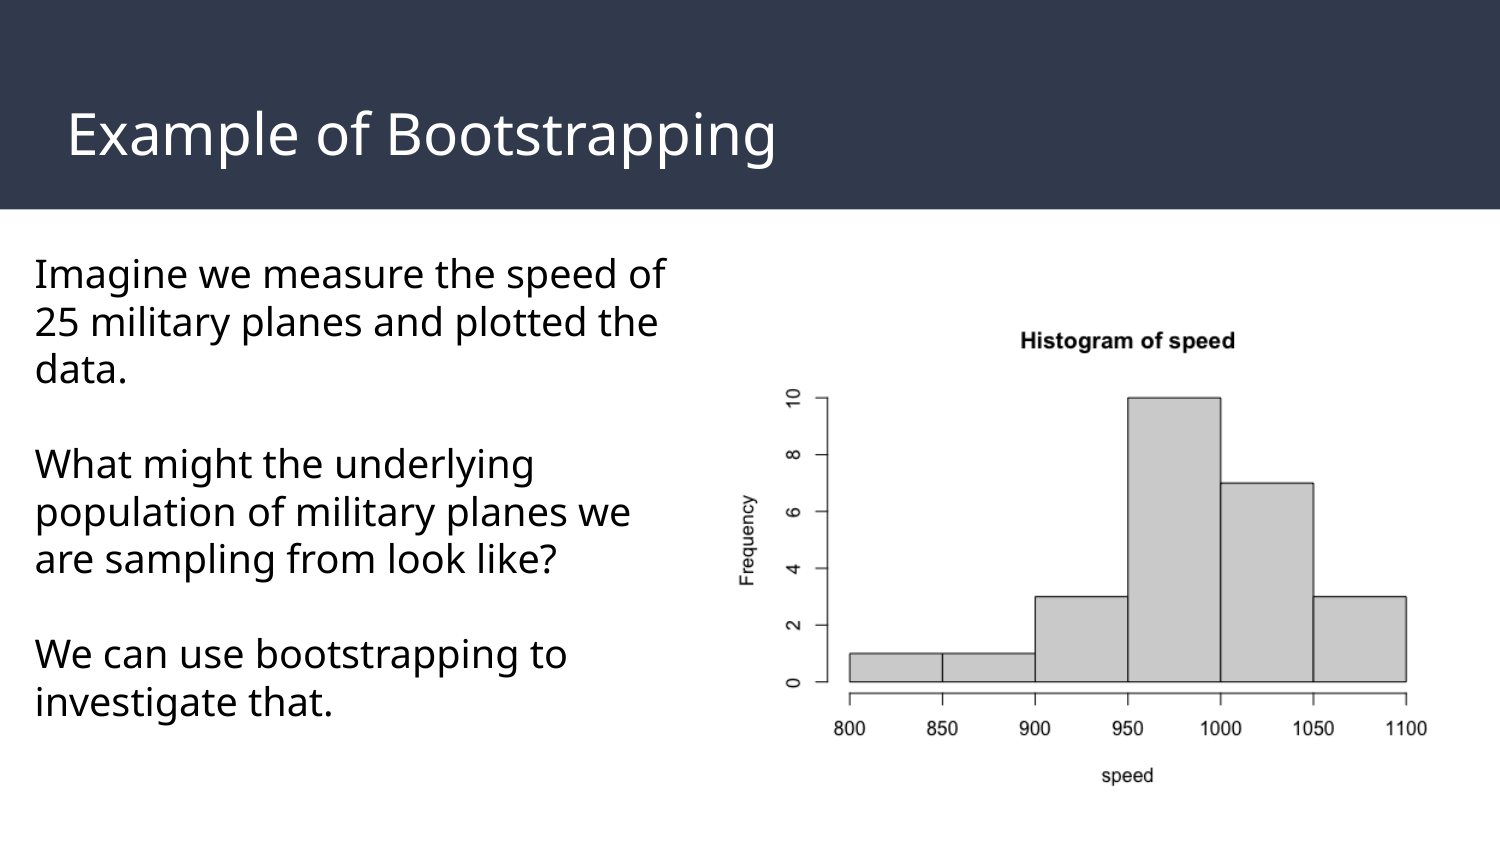

# Example of Bootstrapping
Imagine we measure the speed of 25 military planes and plotted the data.
What might the underlying population of military planes we are sampling from look like?
We can use bootstrapping to investigate that.